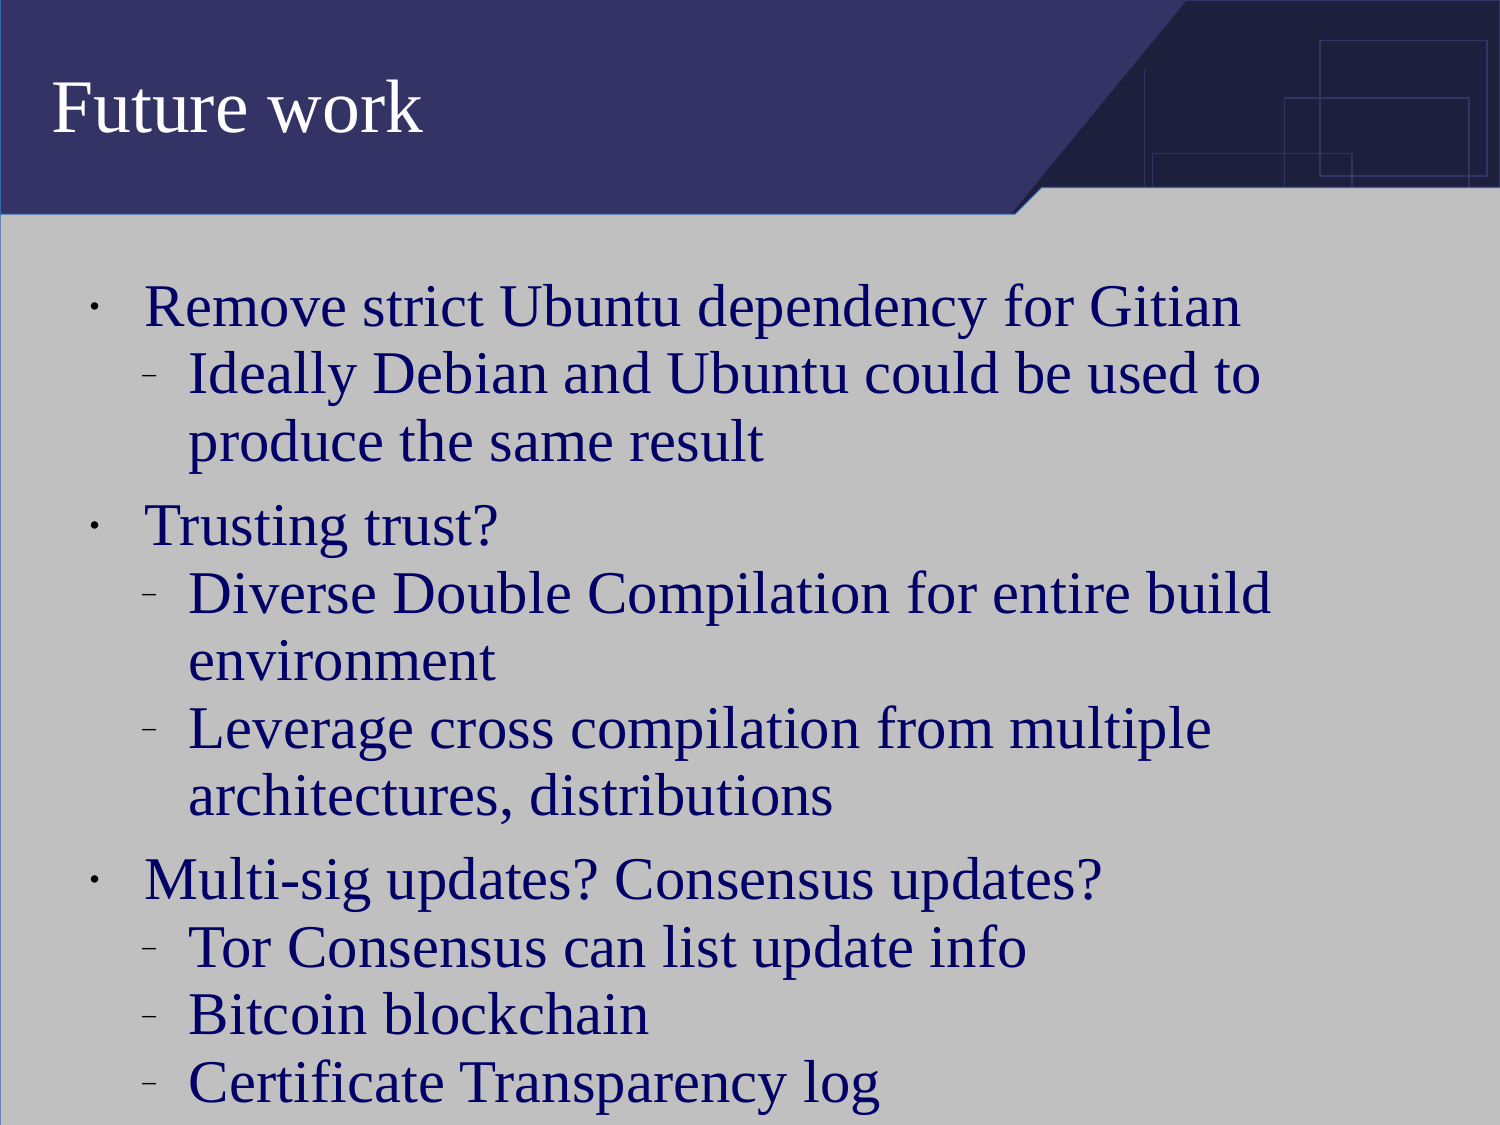

Future work
Remove strict Ubuntu dependency for Gitian
Ideally Debian and Ubuntu could be used to produce the same result
Trusting trust?
Diverse Double Compilation for entire build environment
Leverage cross compilation from multiple architectures, distributions
Multi-sig updates? Consensus updates?
Tor Consensus can list update info
Bitcoin blockchain
Certificate Transparency log